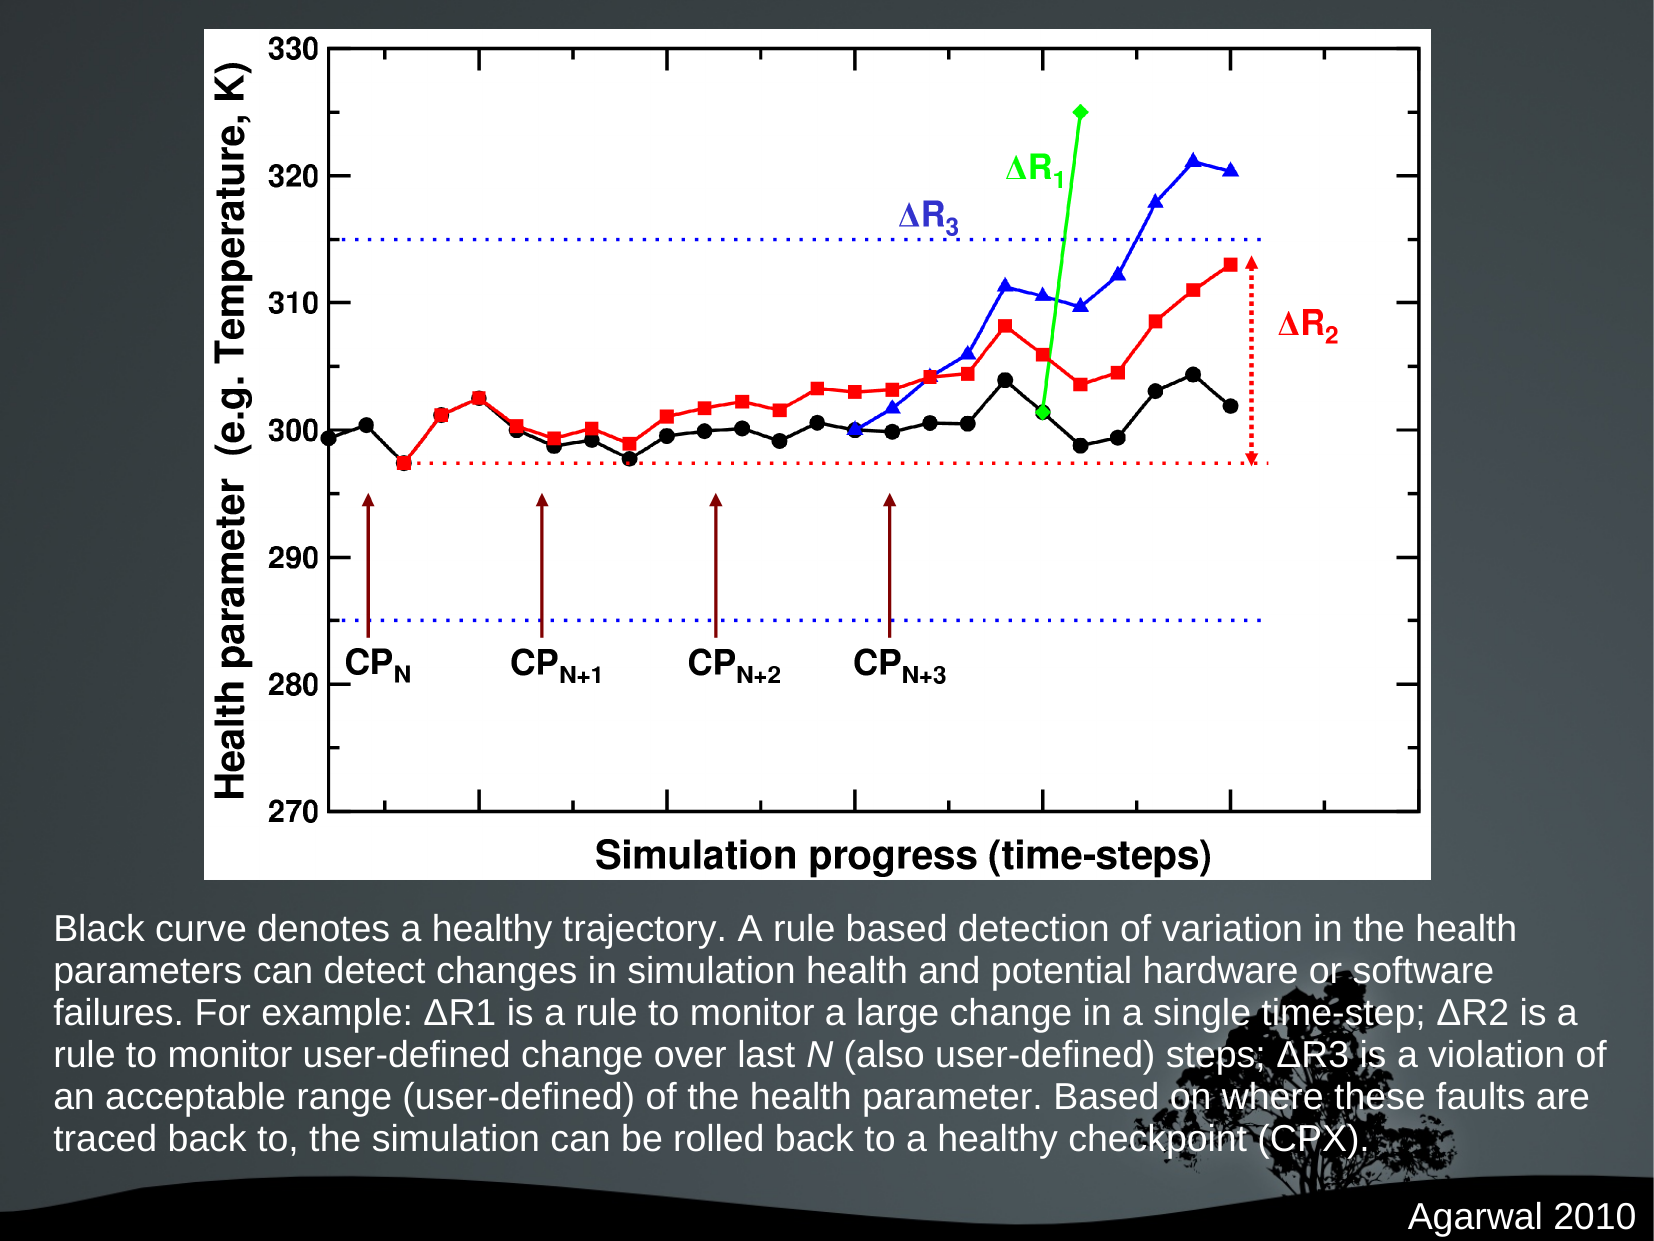

Black curve denotes a healthy trajectory. A rule based detection of variation in the health parameters can detect changes in simulation health and potential hardware or software failures. For example: ΔR1 is a rule to monitor a large change in a single time-step; ΔR2 is a rule to monitor user-defined change over last N (also user-defined) steps; ΔR3 is a violation of an acceptable range (user-defined) of the health parameter. Based on where these faults are traced back to, the simulation can be rolled back to a healthy checkpoint (CPX).
Agarwal 2010